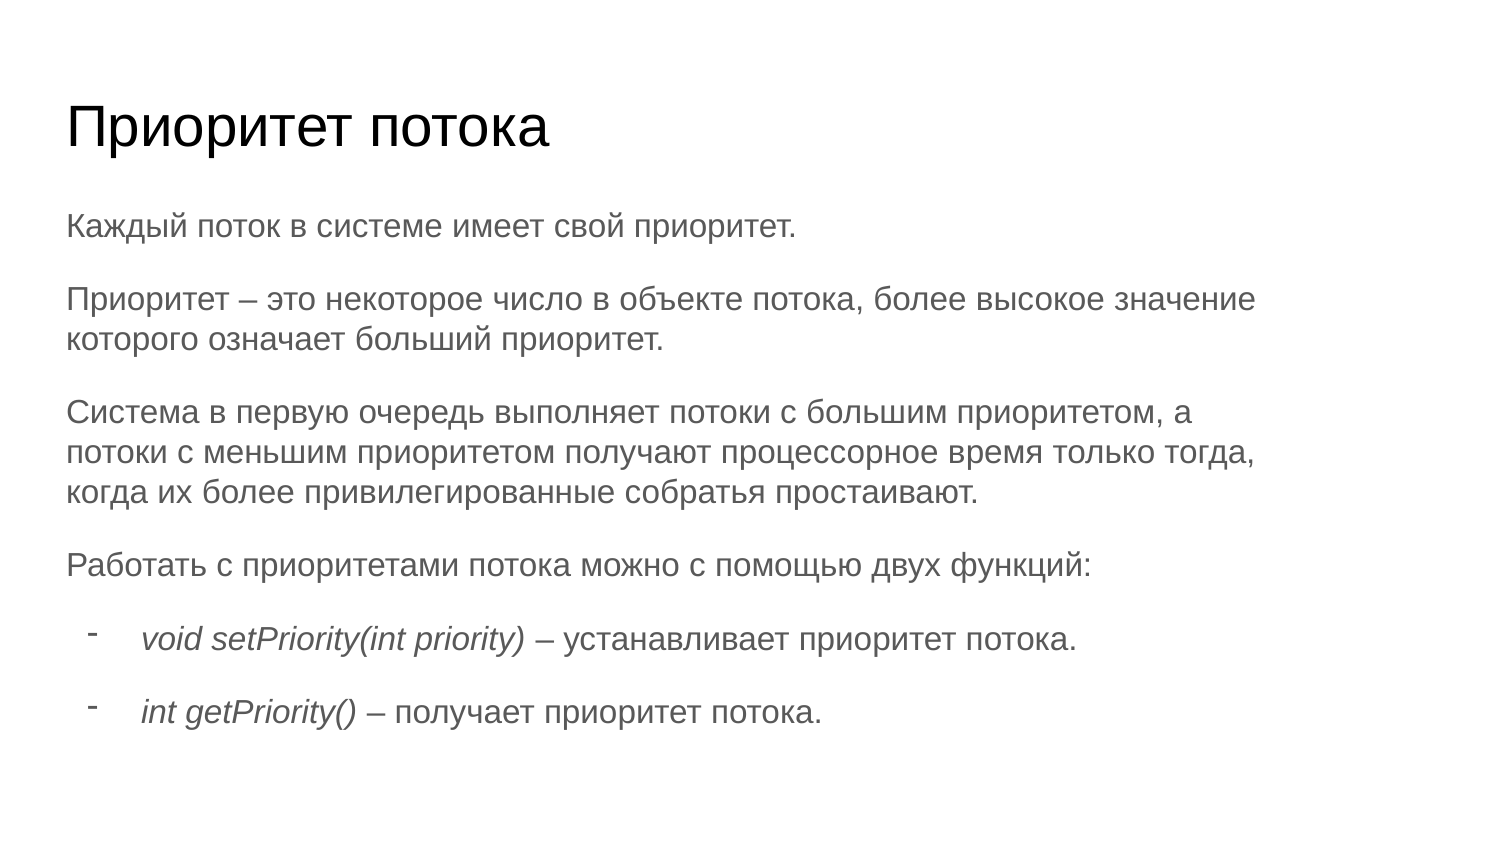

# Приоритет потока
Каждый поток в системе имеет свой приоритет.
Приоритет – это некоторое число в объекте потока, более высокое значение которого означает больший приоритет.
Система в первую очередь выполняет потоки с большим приоритетом, а потоки с меньшим приоритетом получают процессорное время только тогда, когда их более привилегированные собратья простаивают.
Работать с приоритетами потока можно с помощью двух функций:
void setPriority(int priority) – устанавливает приоритет потока.
int getPriority() – получает приоритет потока.